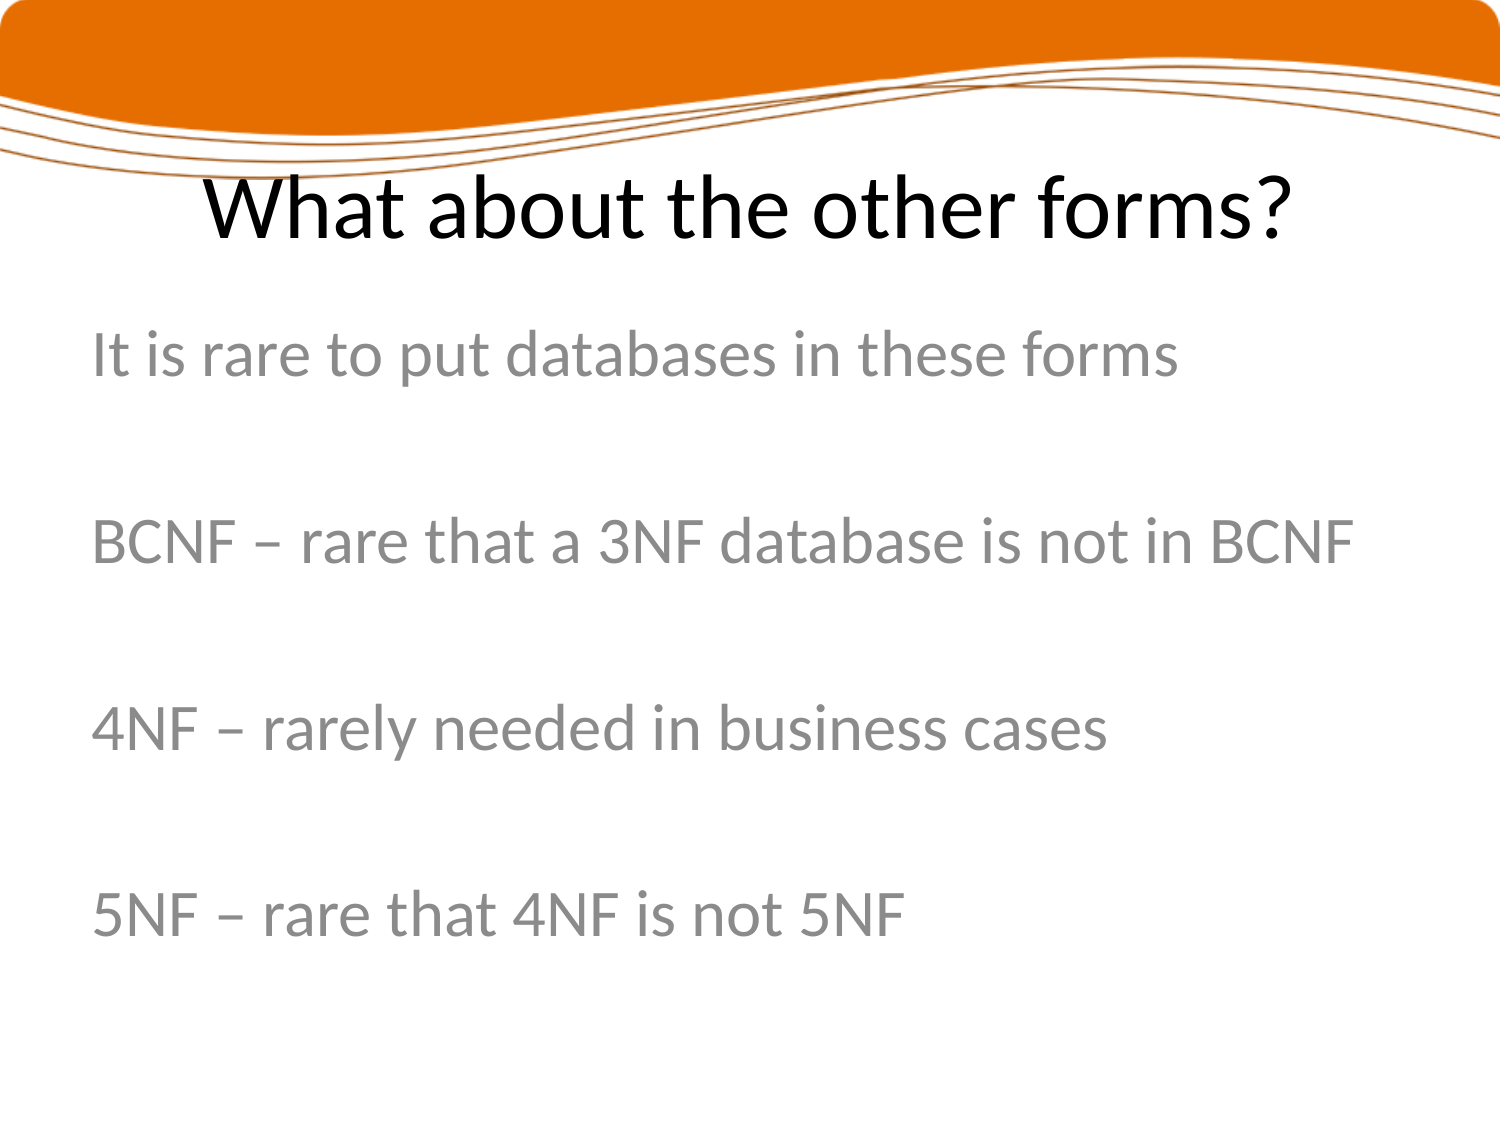

# What about the other forms?
It is rare to put databases in these forms
BCNF – rare that a 3NF database is not in BCNF
4NF – rarely needed in business cases
5NF – rare that 4NF is not 5NF